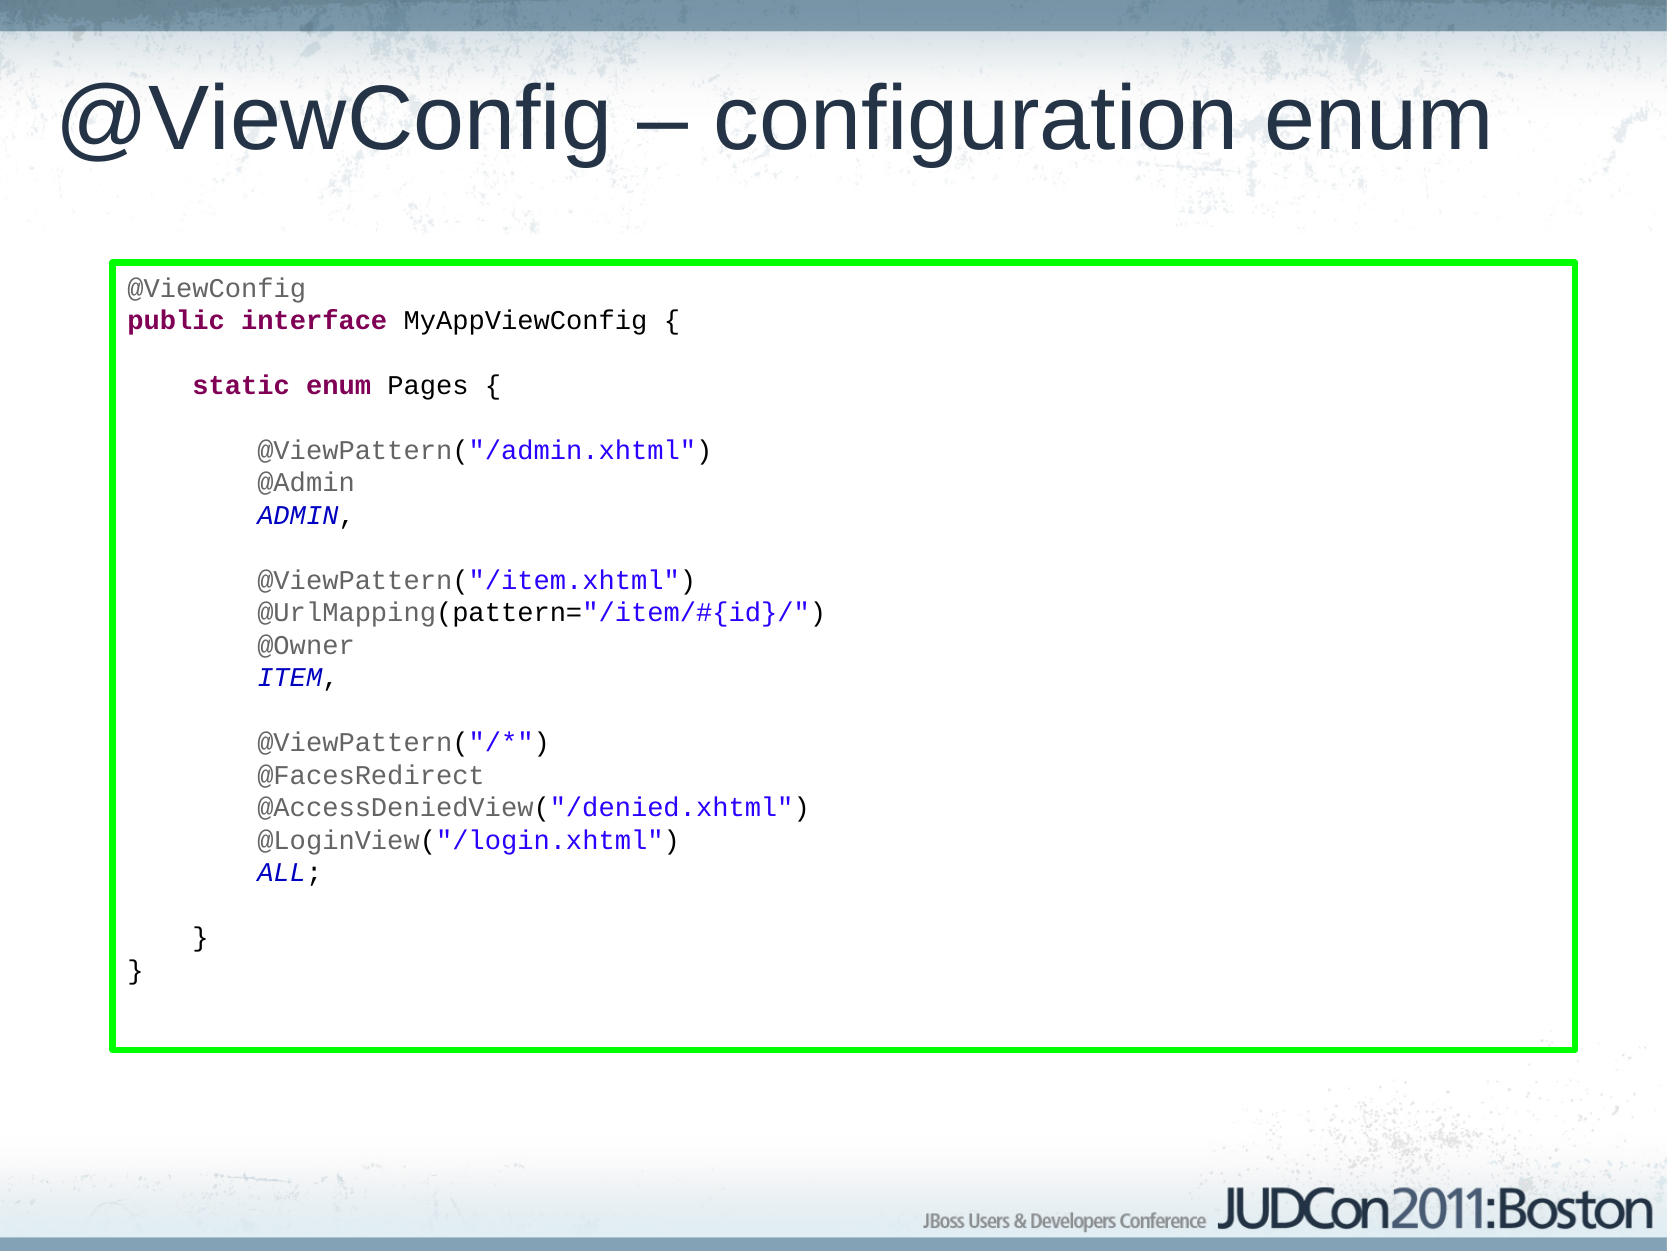

# @ViewConfig – configuration enum
@ViewConfig
public interface MyAppViewConfig {
 static enum Pages {
 @ViewPattern("/admin.xhtml")
 @Admin
 ADMIN,
 @ViewPattern("/item.xhtml")
 @UrlMapping(pattern="/item/#{id}/")
 @Owner
 ITEM,
 @ViewPattern("/*")
 @FacesRedirect
 @AccessDeniedView("/denied.xhtml")
 @LoginView("/login.xhtml")
 ALL;
 }
}